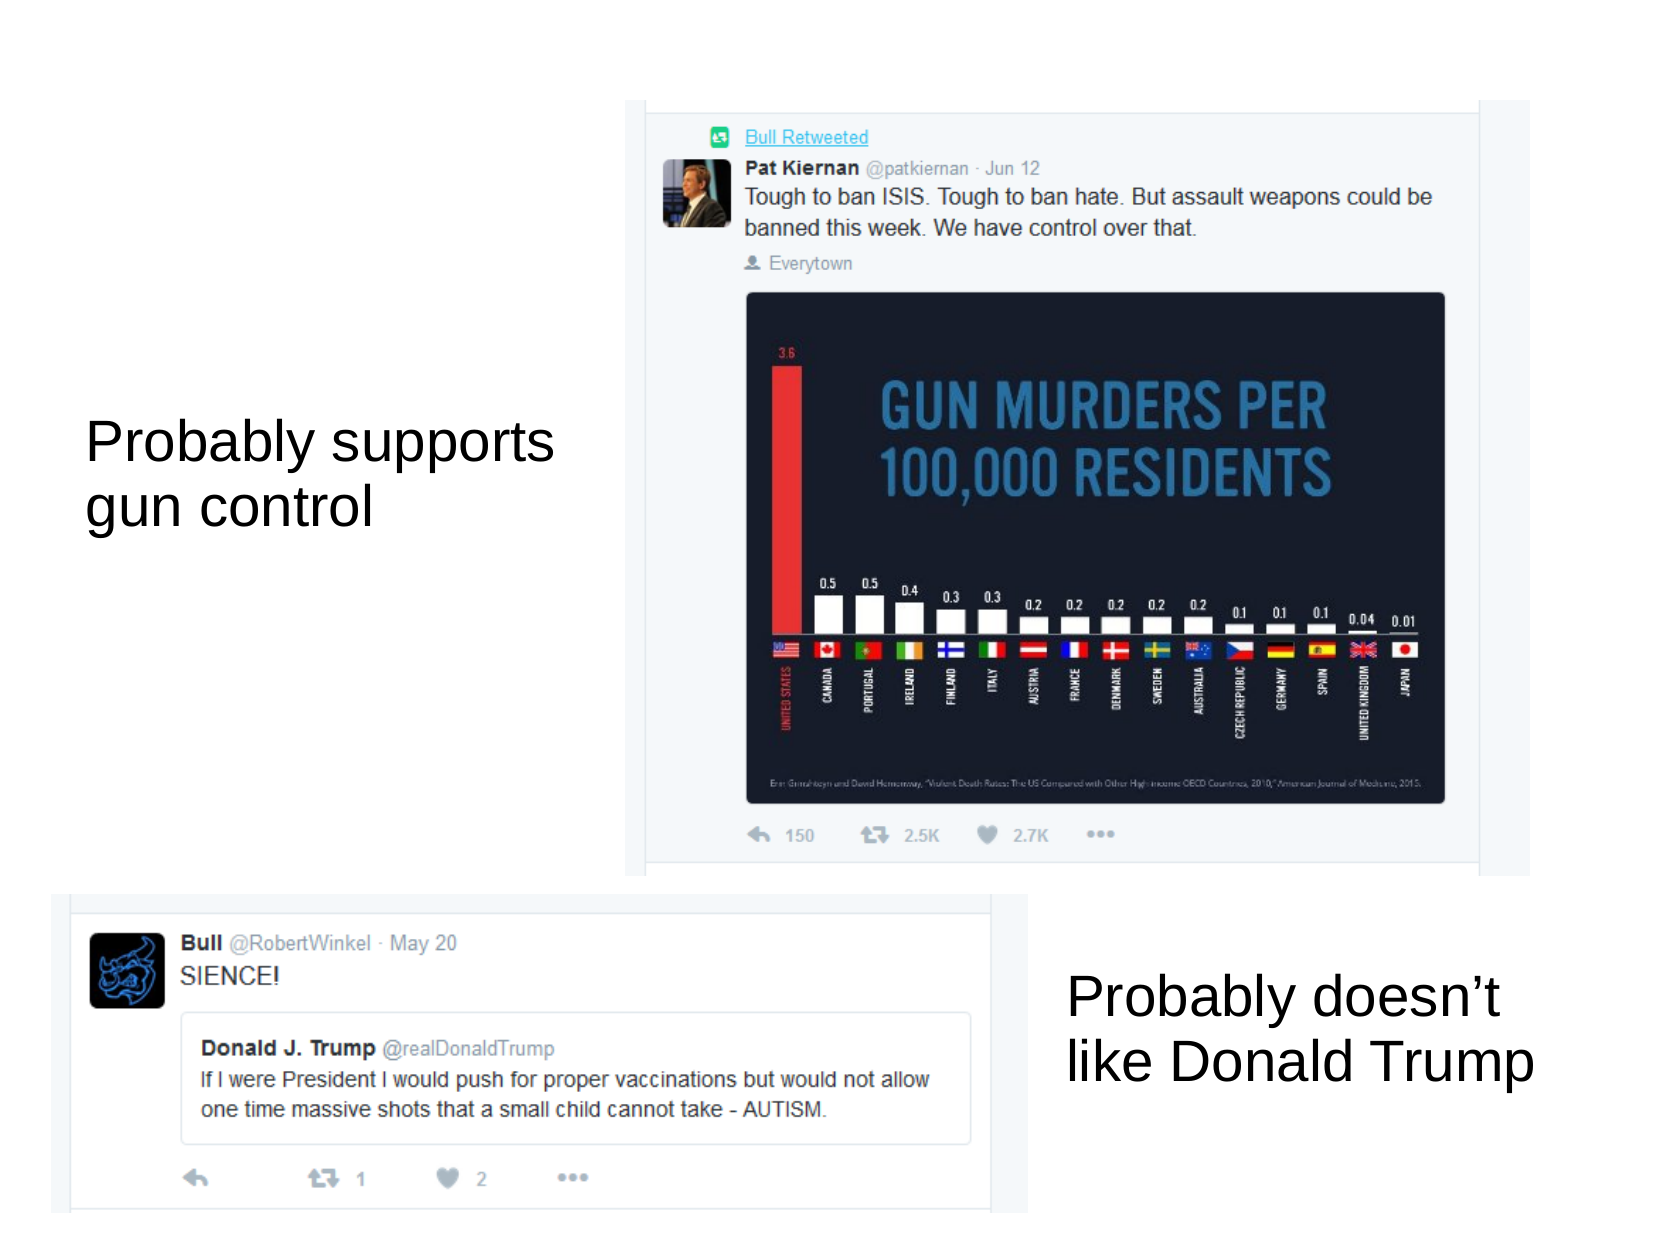

Probably supports gun control
Probably doesn’t like Donald Trump